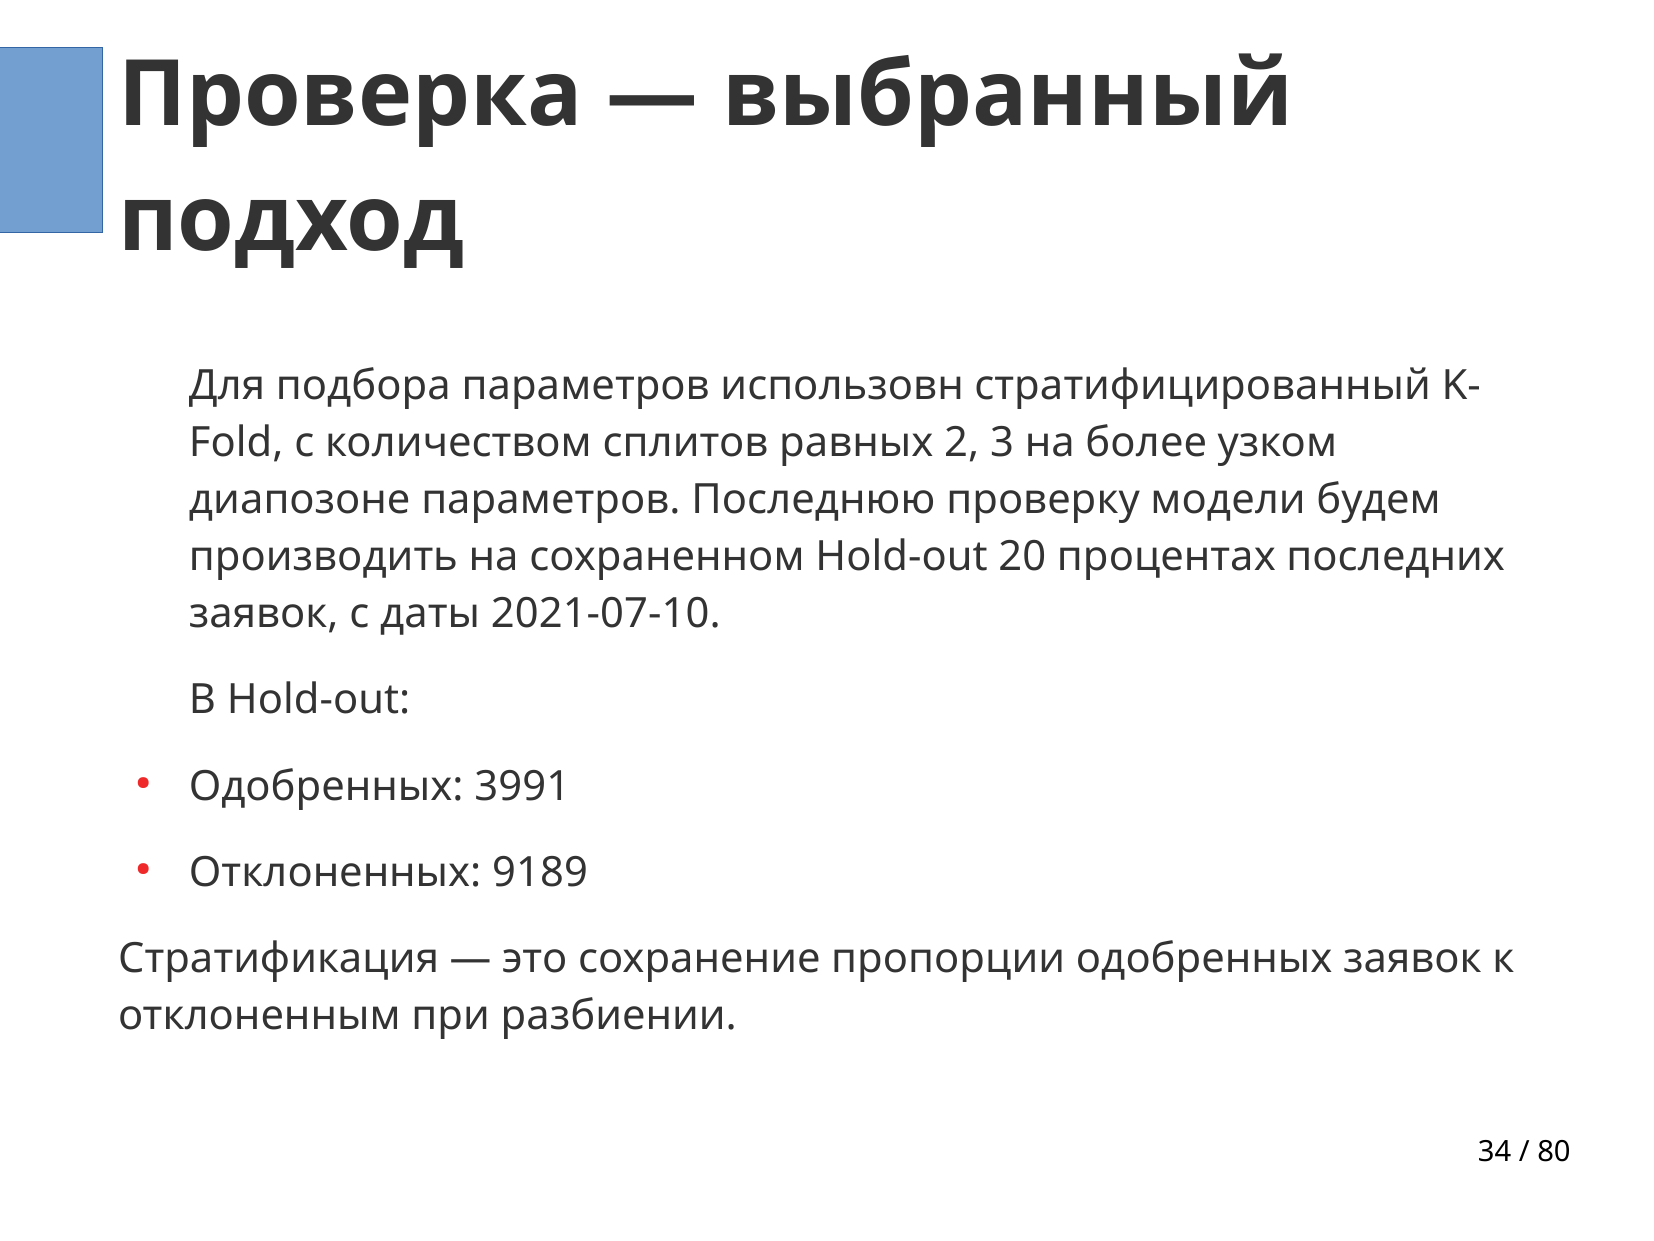

# Проверка — выбранный подход
Для подбора параметров использовн стратифицированный K-Fold, с количеством сплитов равных 2, 3 на более узком диапозоне параметров. Последнюю проверку модели будем производить на сохраненном Hold-out 20 процентах последних заявок, с даты 2021-07-10.
В Hold-out:
Одобренных: 3991
Отклоненных: 9189​
Стратификация — это сохранение пропорции одобренных заявок к отклоненным при разбиении.
34